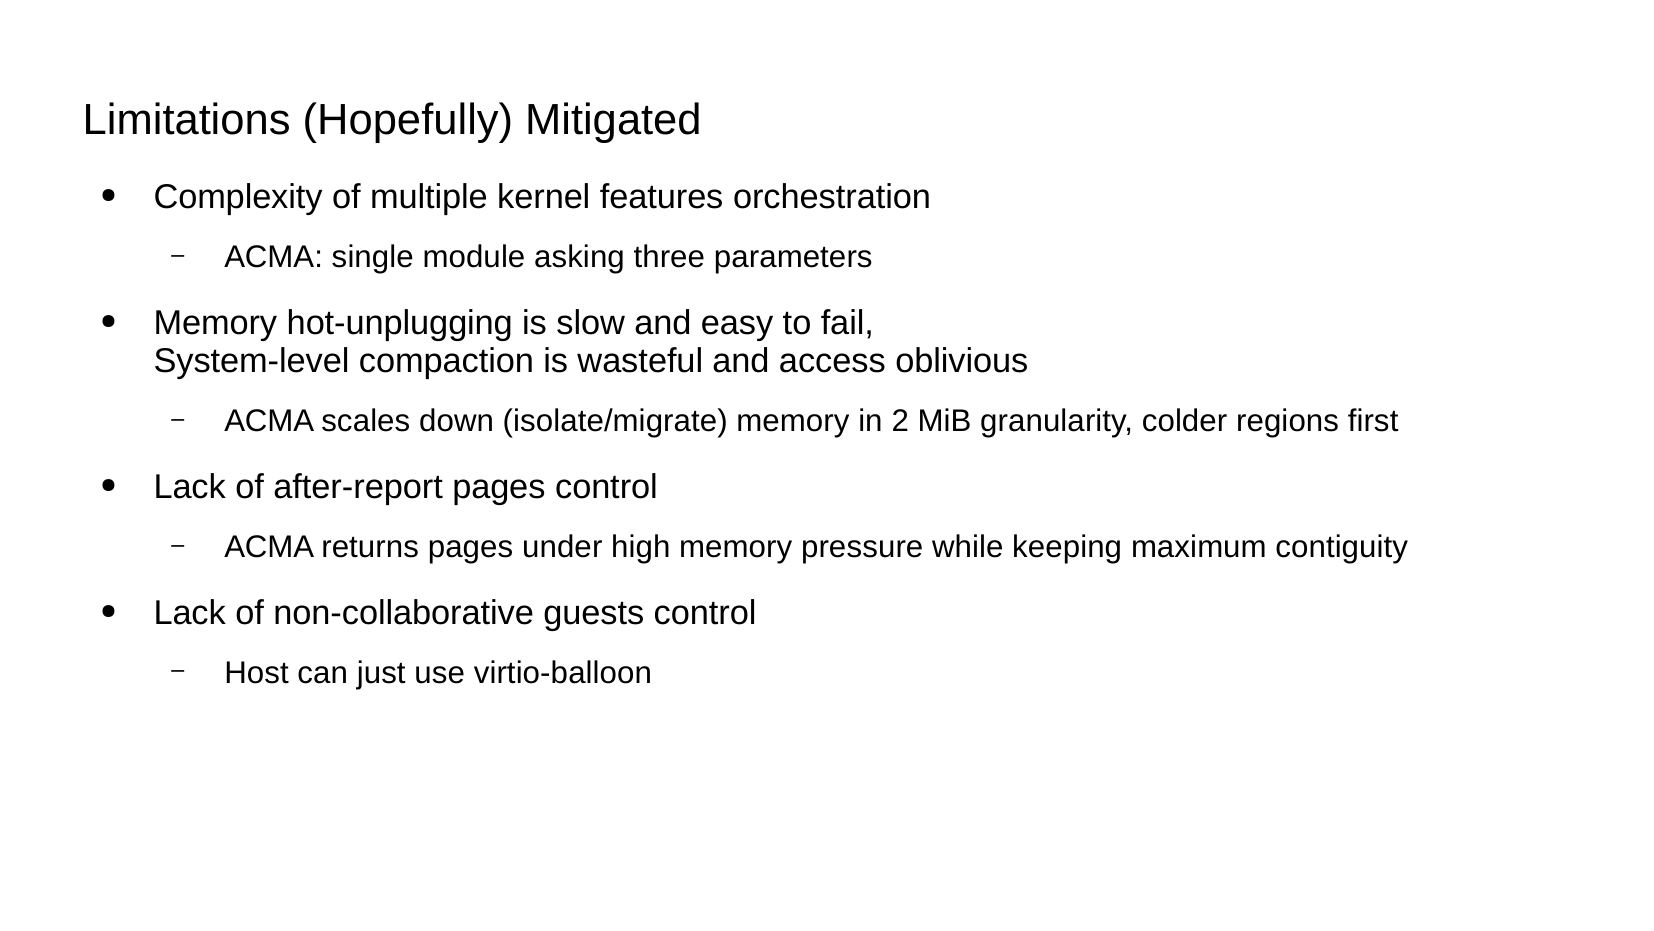

# Limitations (Hopefully) Mitigated
Complexity of multiple kernel features orchestration
ACMA: single module asking three parameters
Memory hot-unplugging is slow and easy to fail,
System-level compaction is wasteful and access oblivious
ACMA scales down (isolate/migrate) memory in 2 MiB granularity, colder regions first
Lack of after-report pages control
ACMA returns pages under high memory pressure while keeping maximum contiguity
Lack of non-collaborative guests control
Host can just use virtio-balloon